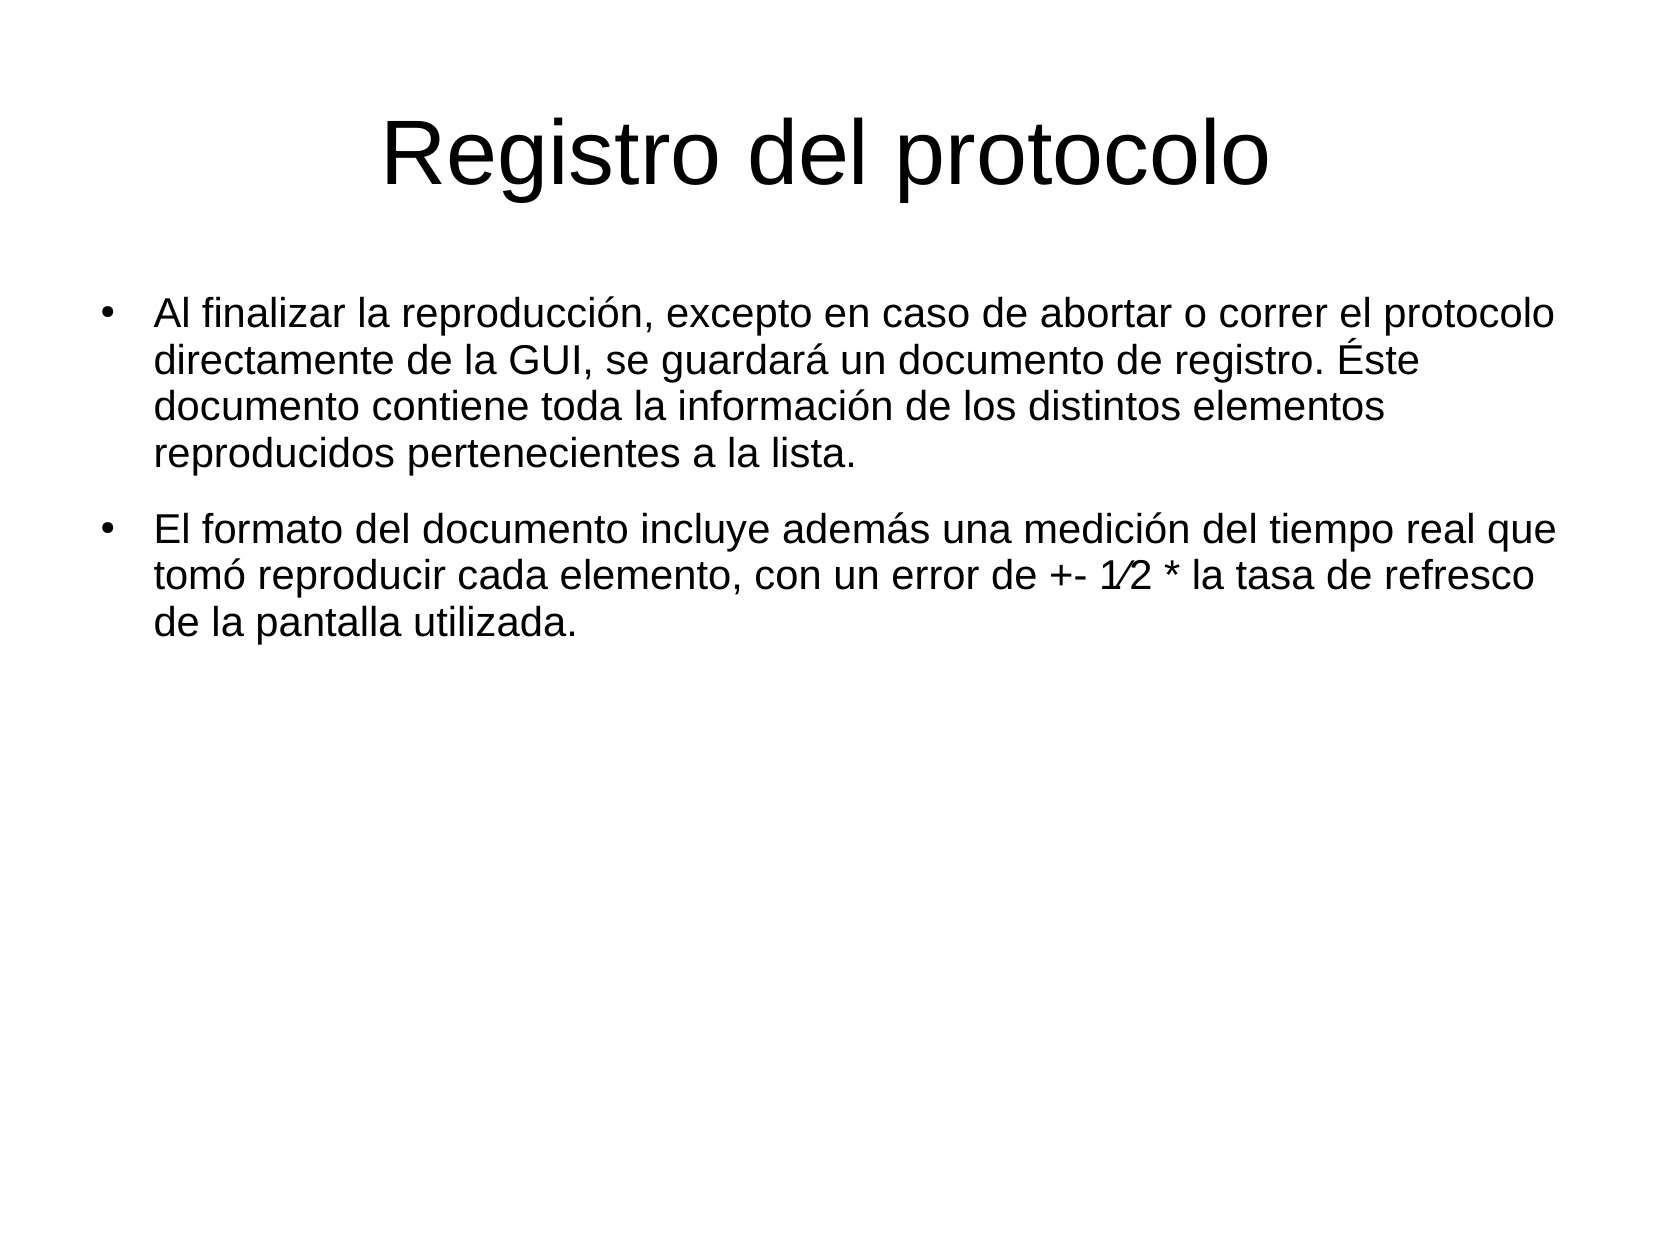

# Registro del protocolo
Al finalizar la reproducción, excepto en caso de abortar o correr el protocolo directamente de la GUI, se guardará un documento de registro. Éste documento contiene toda la información de los distintos elementos reproducidos pertenecientes a la lista.
El formato del documento incluye además una medición del tiempo real que tomó reproducir cada elemento, con un error de +- 1⁄2 * la tasa de refresco de la pantalla utilizada.